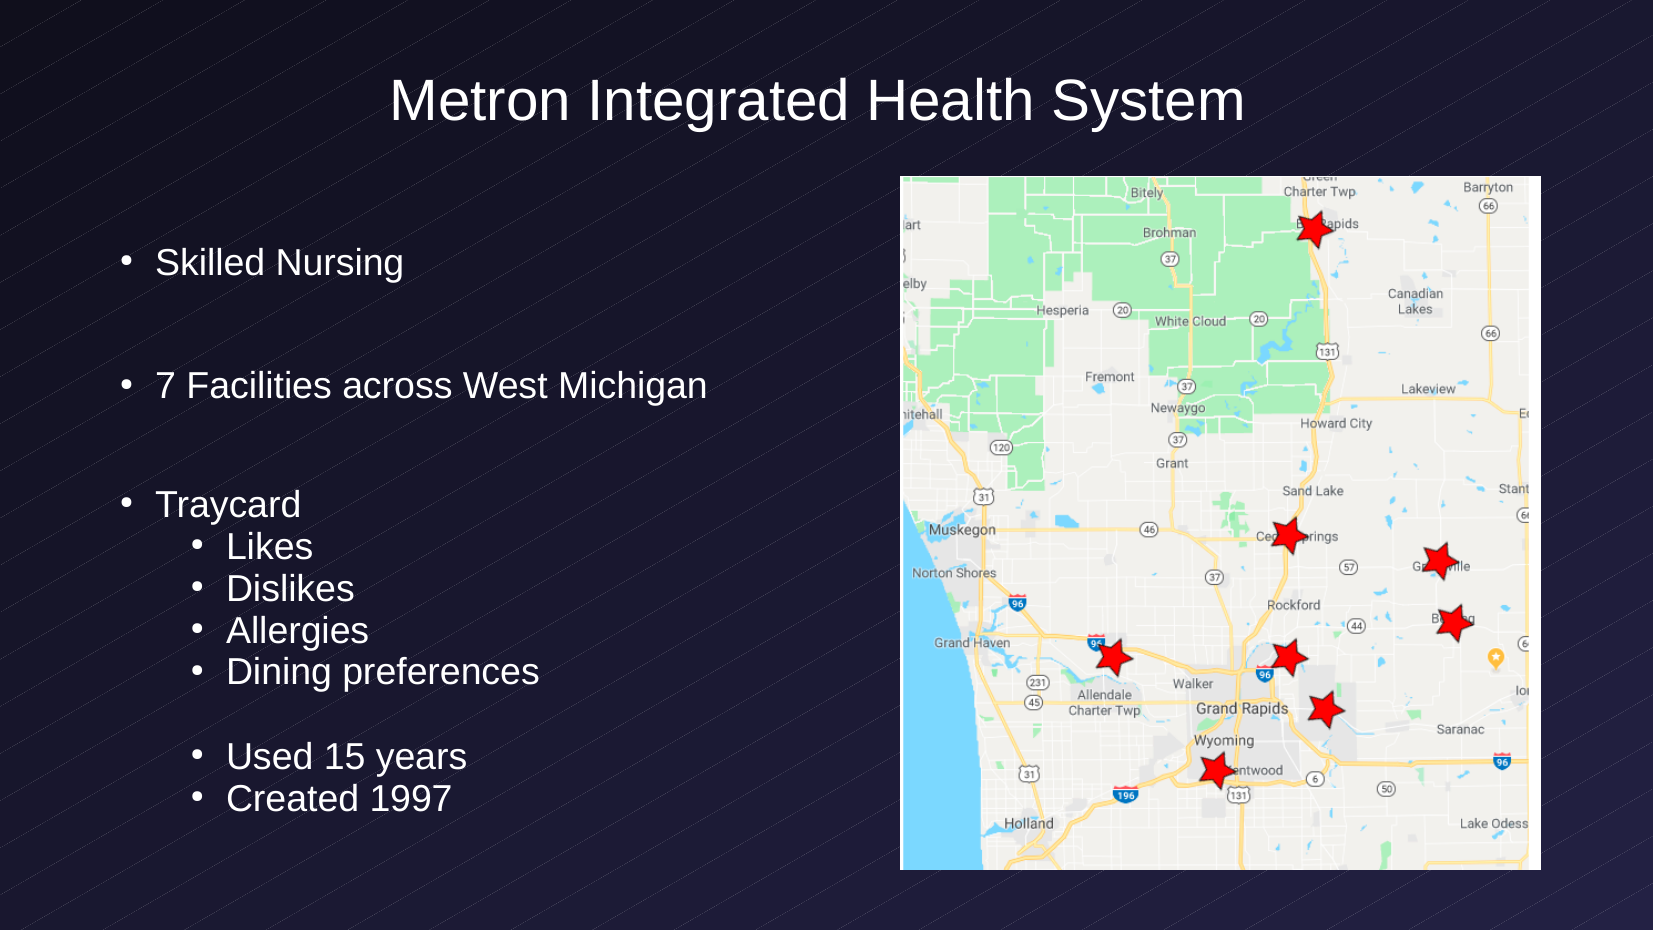

Metron Integrated Health System
Skilled Nursing
7 Facilities across West Michigan
Traycard
Likes
Dislikes
Allergies
Dining preferences
Used 15 years
Created 1997